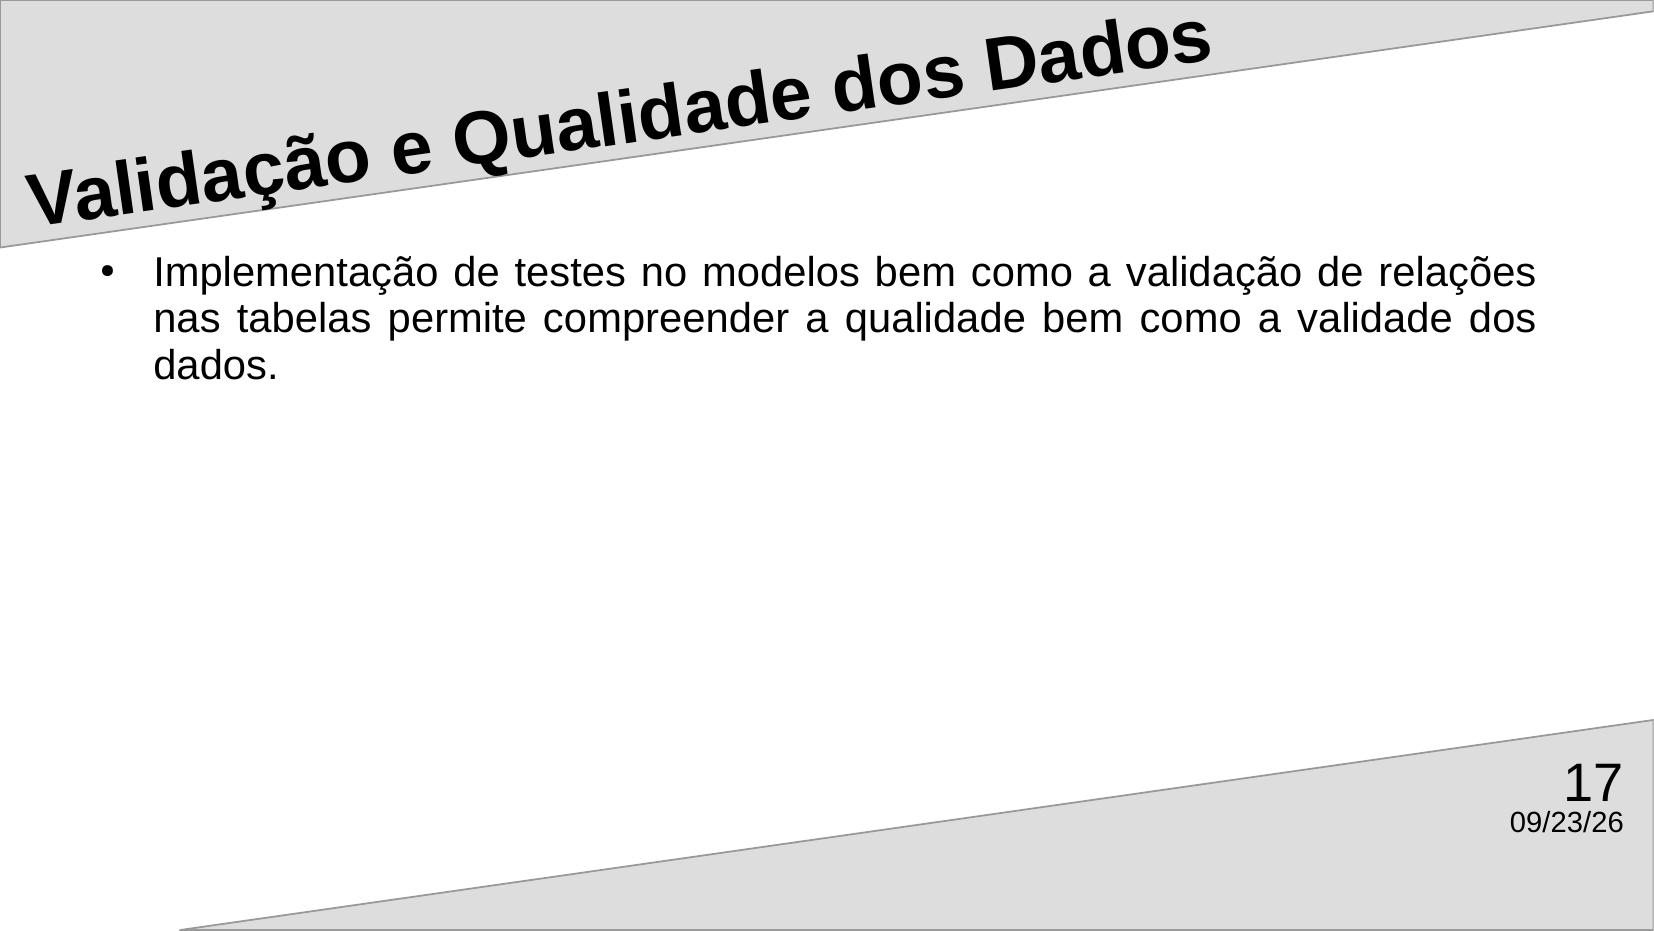

# Validação e Qualidade dos Dados
Implementação de testes no modelos bem como a validação de relações nas tabelas permite compreender a qualidade bem como a validade dos dados.
17